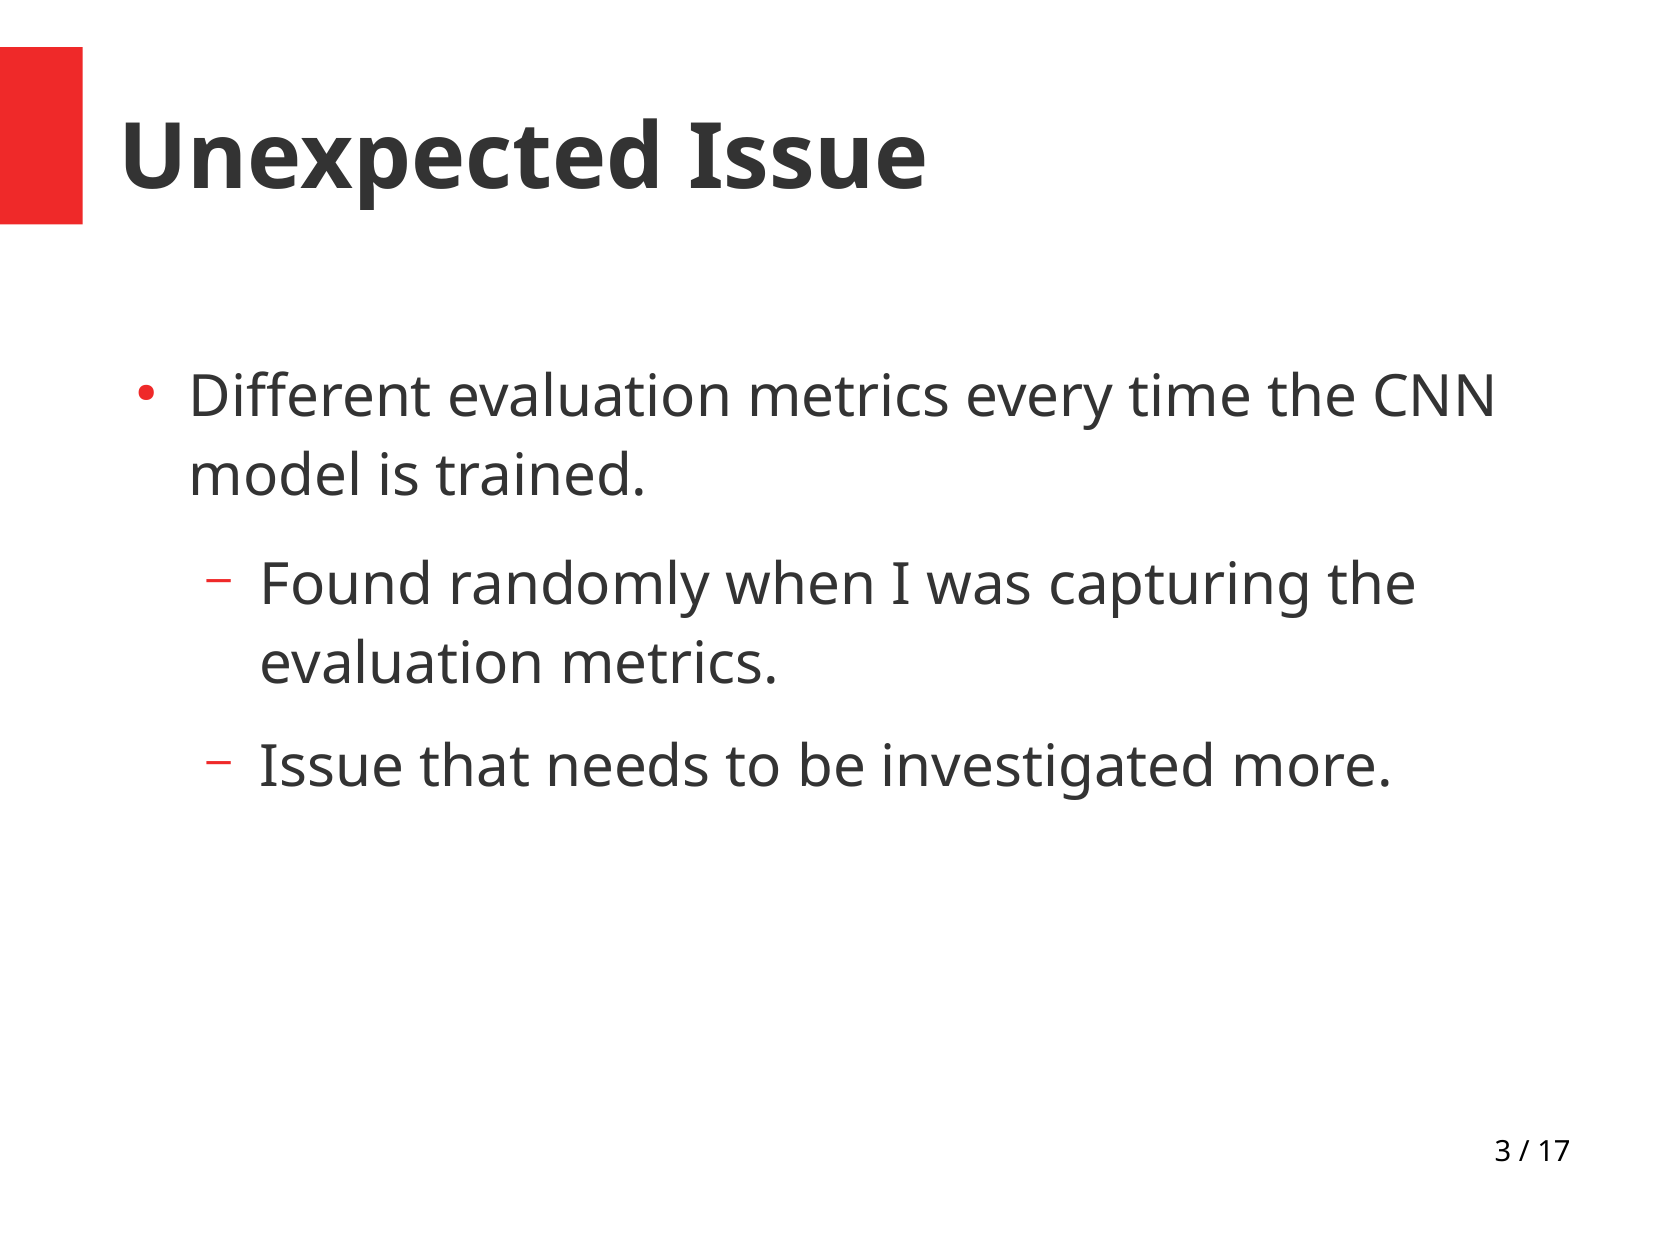

# Unexpected Issue
Different evaluation metrics every time the CNN model is trained.
Found randomly when I was capturing the evaluation metrics.
Issue that needs to be investigated more.
3